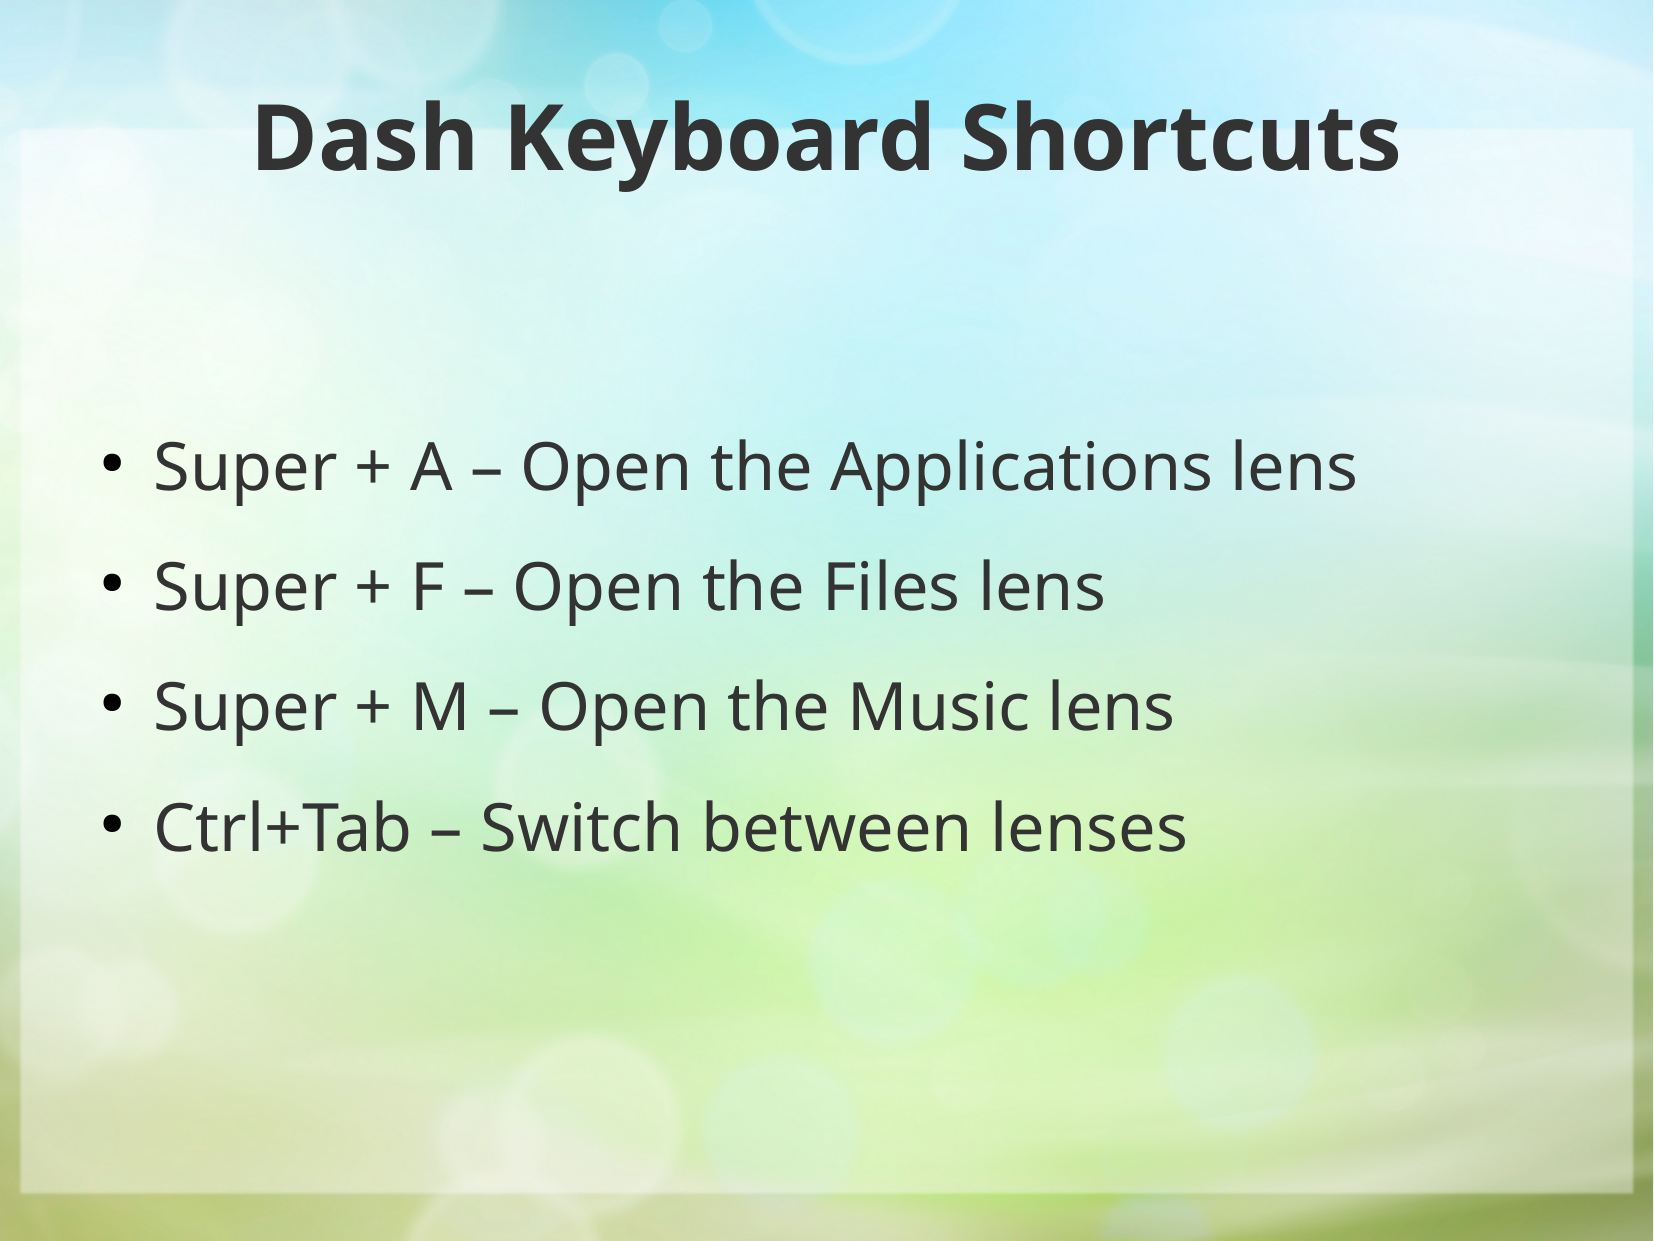

# Dash Keyboard Shortcuts
Super + A – Open the Applications lens
Super + F – Open the Files lens
Super + M – Open the Music lens
Ctrl+Tab – Switch between lenses